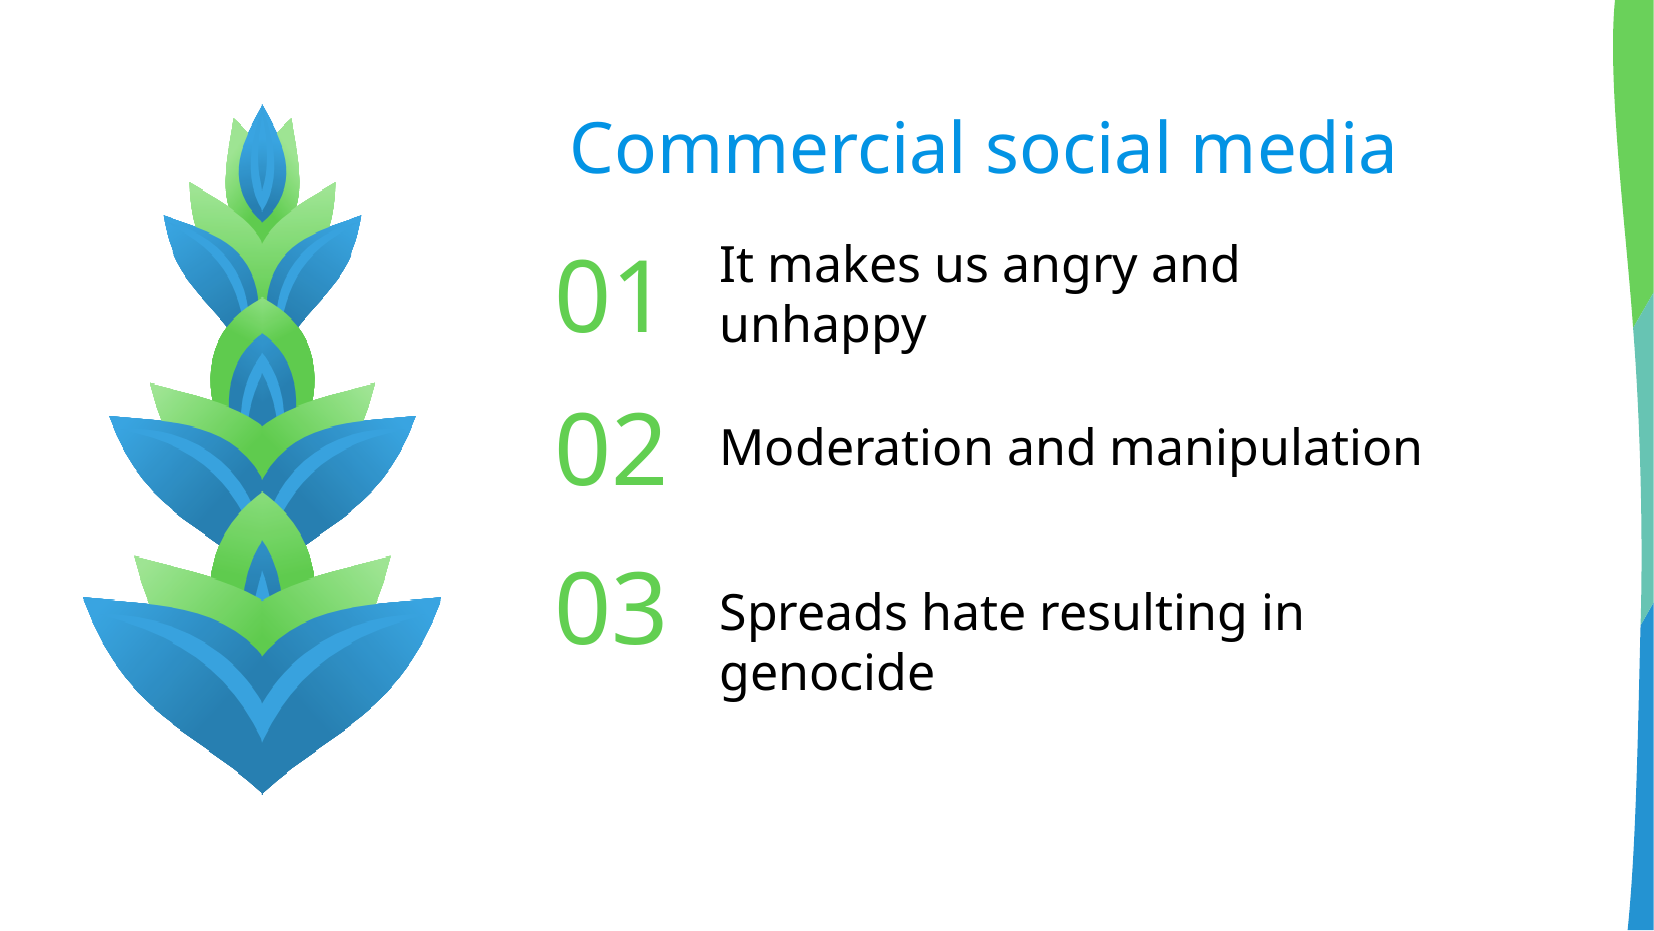

Commercial social media
01
It makes us angry and unhappy
02
Moderation and manipulation
03
Spreads hate resulting in genocide